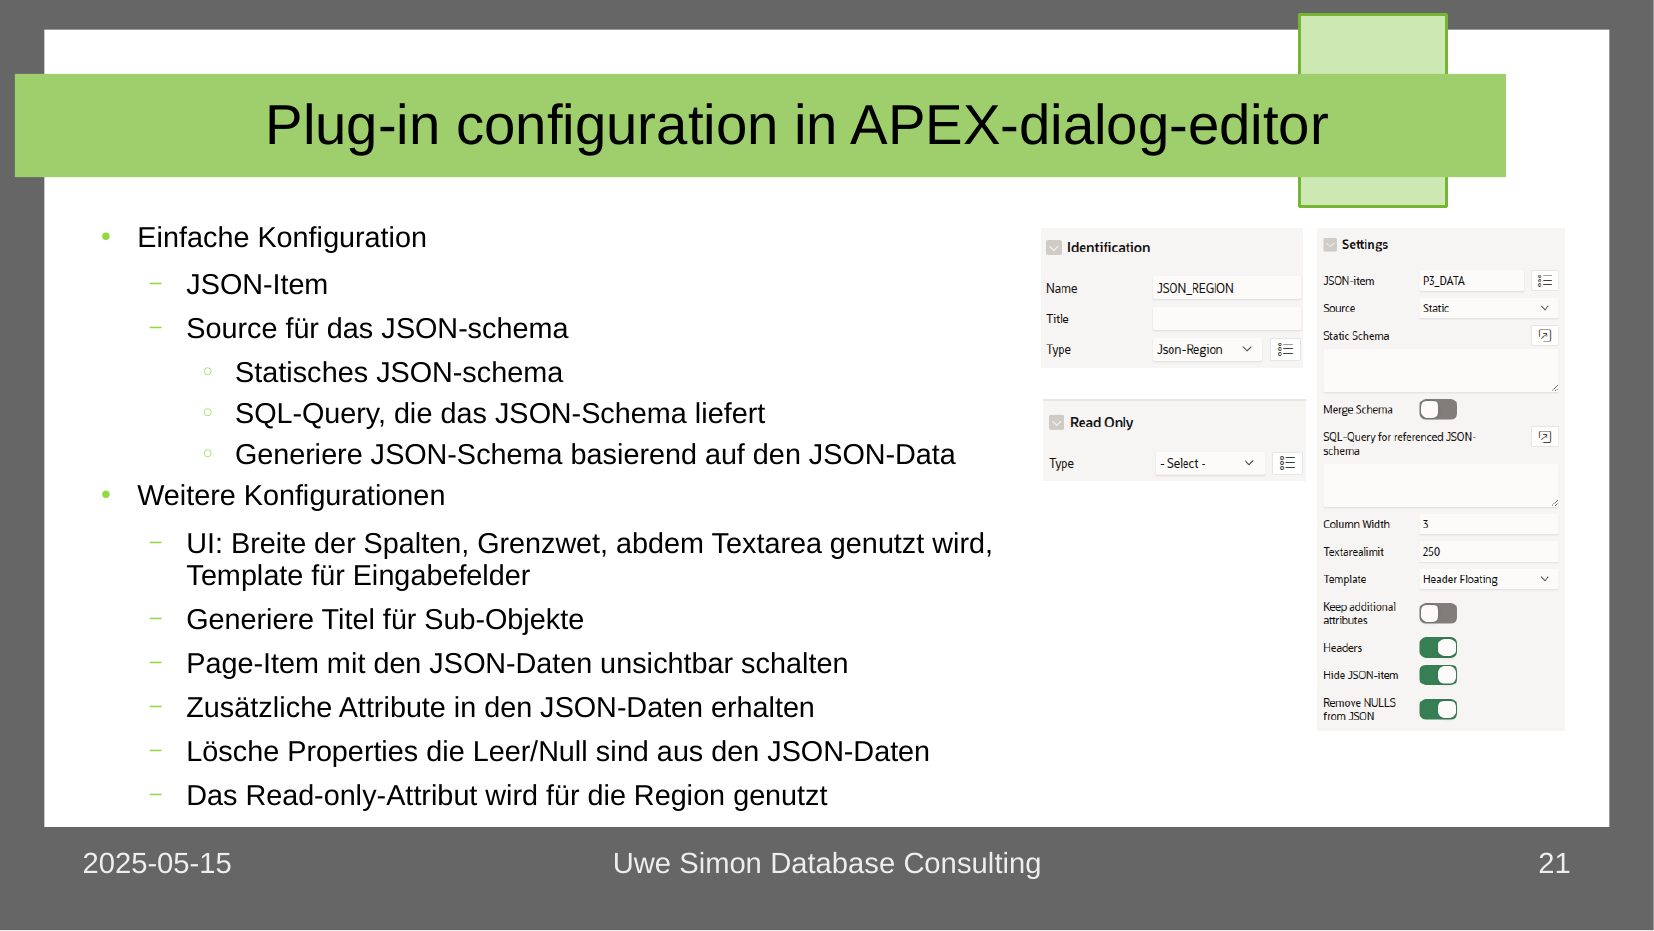

# Plug-in configuration in APEX-dialog-editor
Einfache Konfiguration
JSON-Item
Source für das JSON-schema
Statisches JSON-schema
SQL-Query, die das JSON-Schema liefert
Generiere JSON-Schema basierend auf den JSON-Data
Weitere Konfigurationen
UI: Breite der Spalten, Grenzwet, abdem Textarea genutzt wird, Template für Eingabefelder
Generiere Titel für Sub-Objekte
Page-Item mit den JSON-Daten unsichtbar schalten
Zusätzliche Attribute in den JSON-Daten erhalten
Lösche Properties die Leer/Null sind aus den JSON-Daten
Das Read-only-Attribut wird für die Region genutzt
2024-04-24
Uwe Simon Database Consulting
21